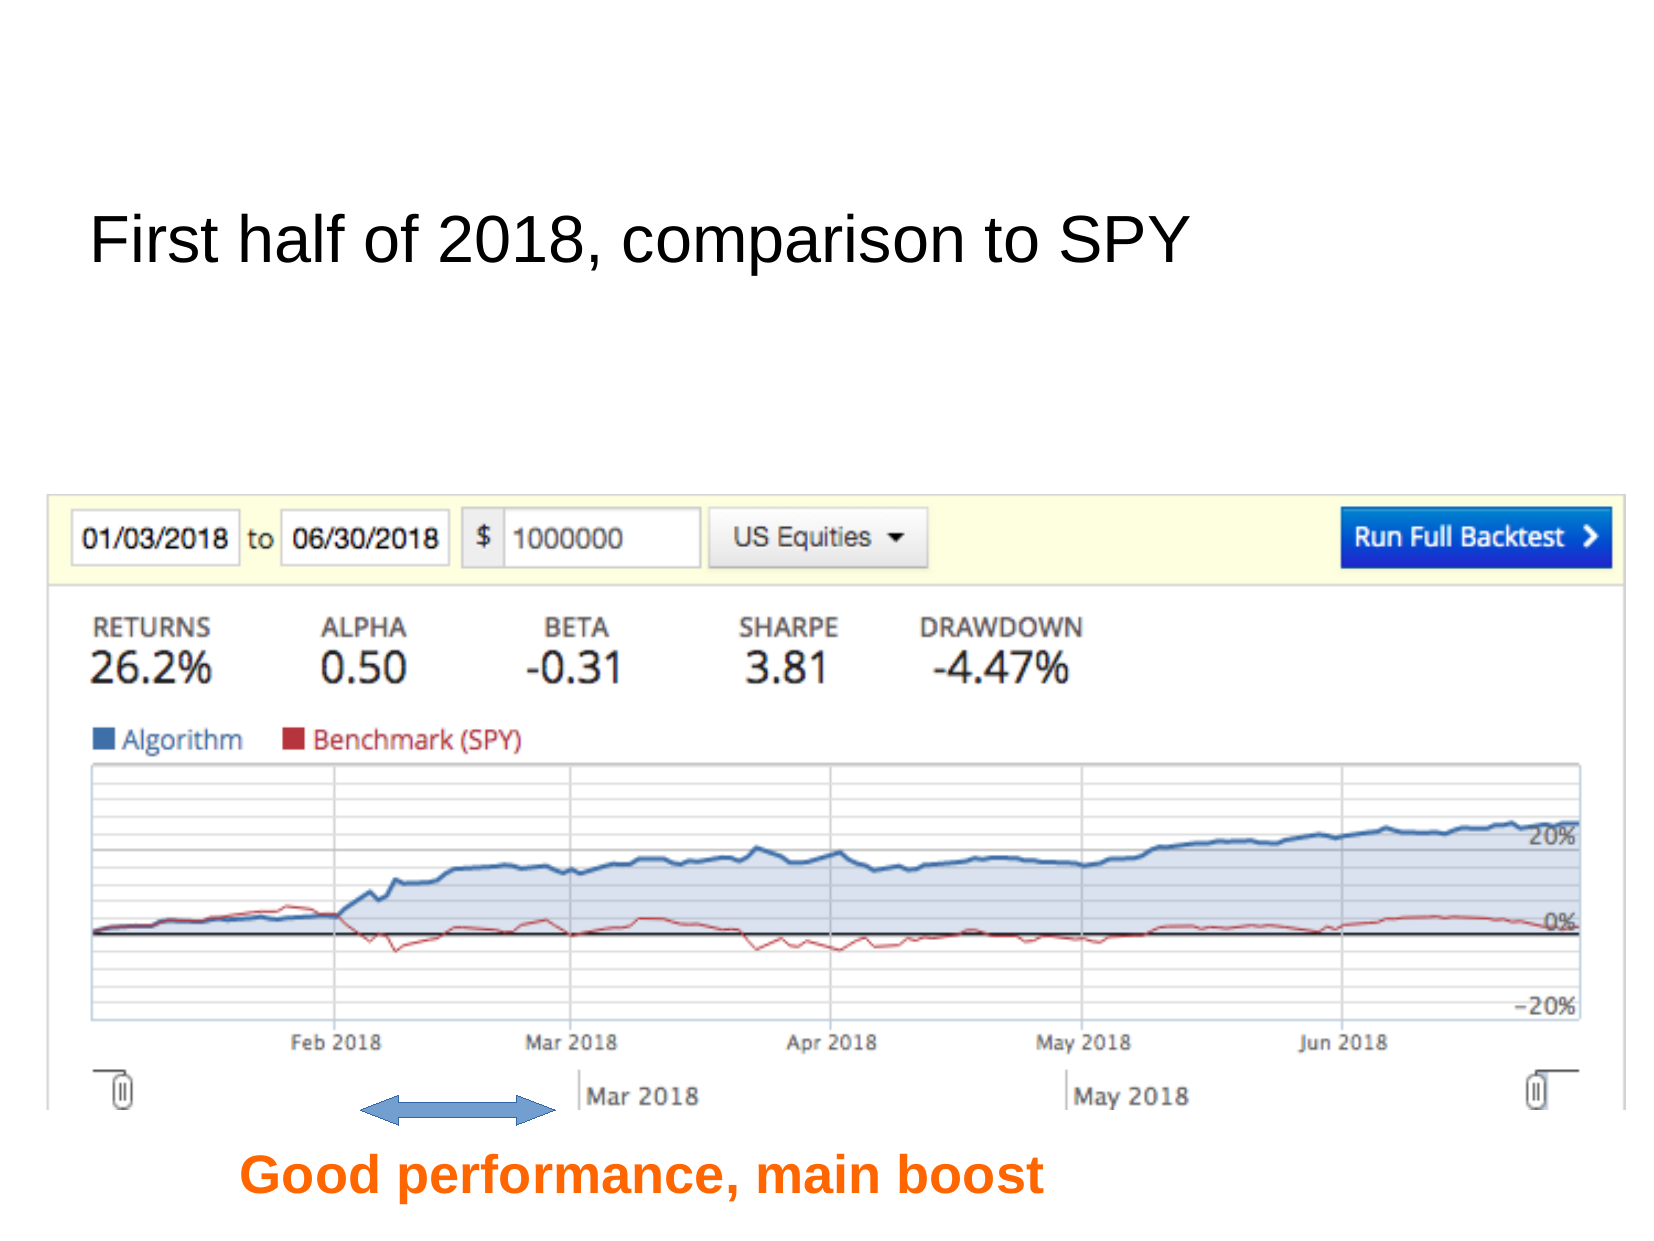

First half of 2018, comparison to SPY
Good performance, main boost